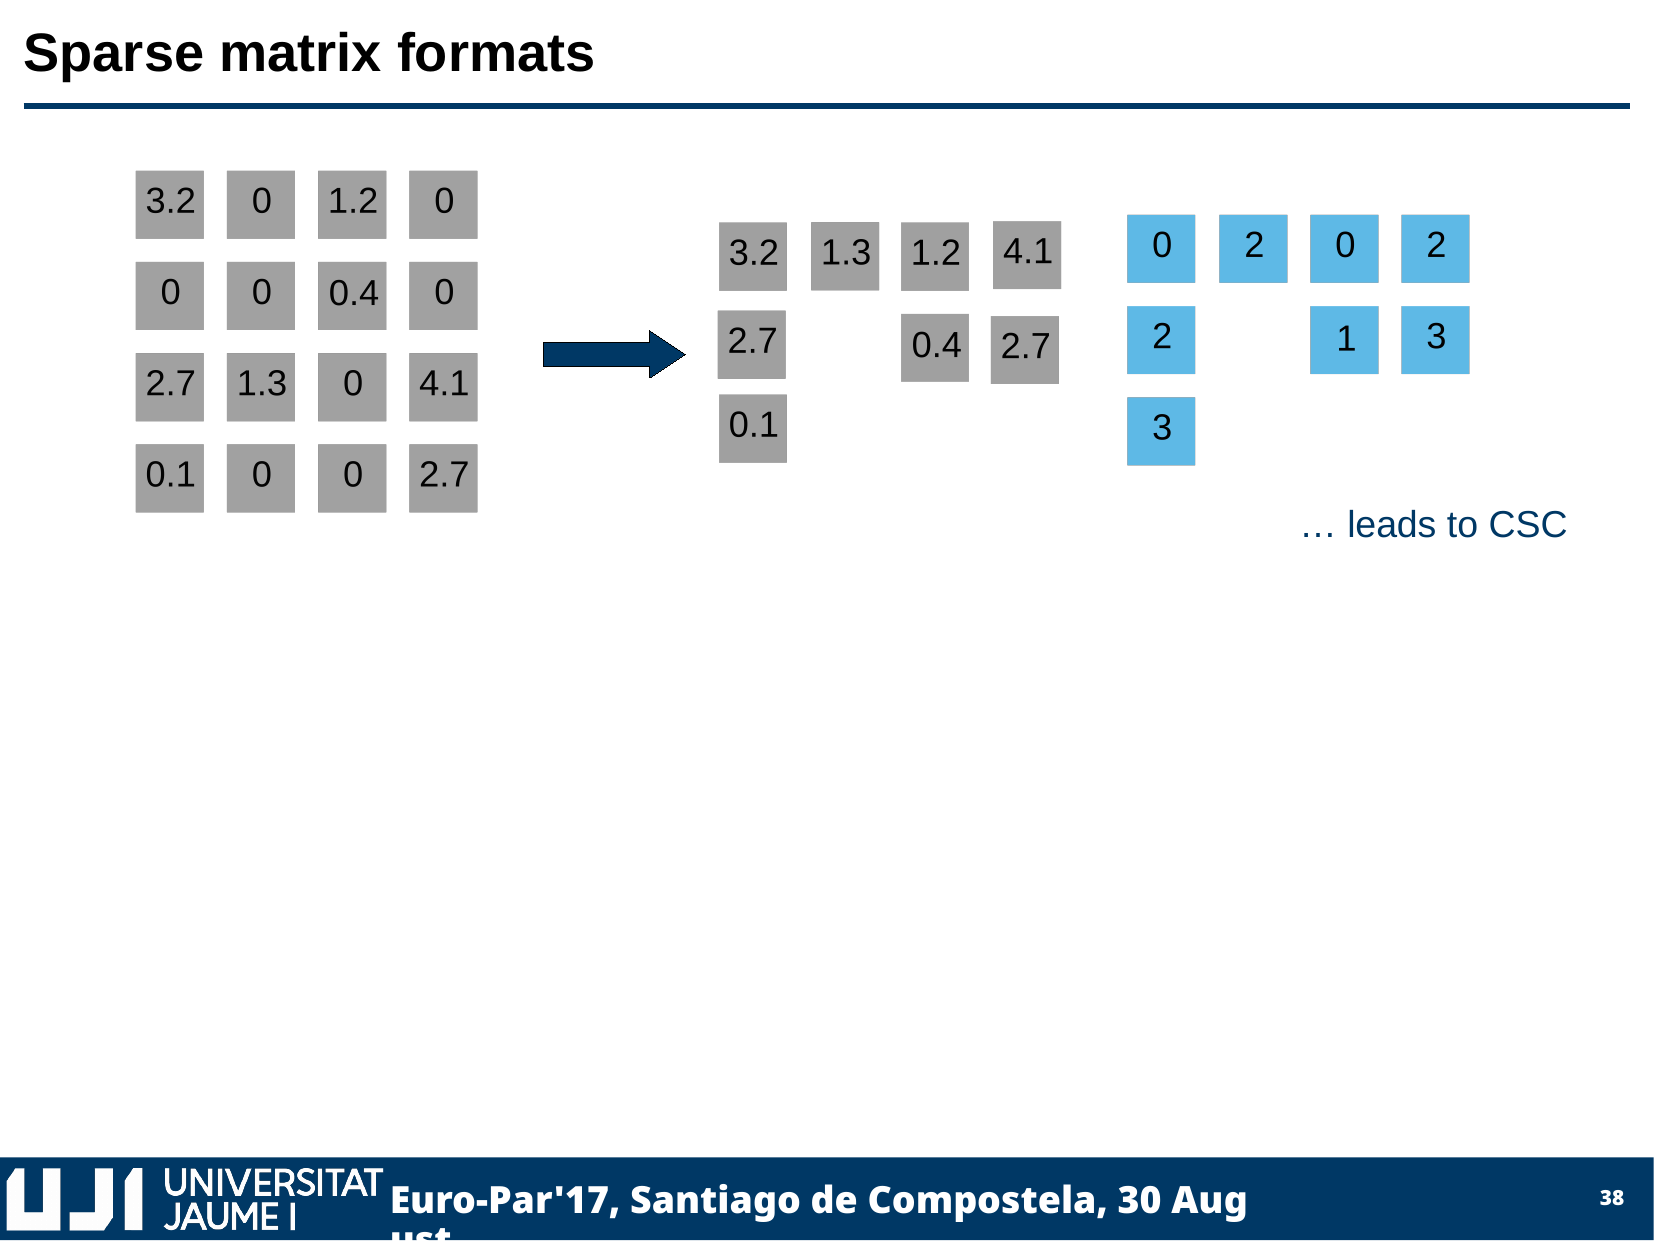

# Sparse matrix formats
… leads to CSC
Euro-Par'17, Santiago de Compostela, 30 August
38